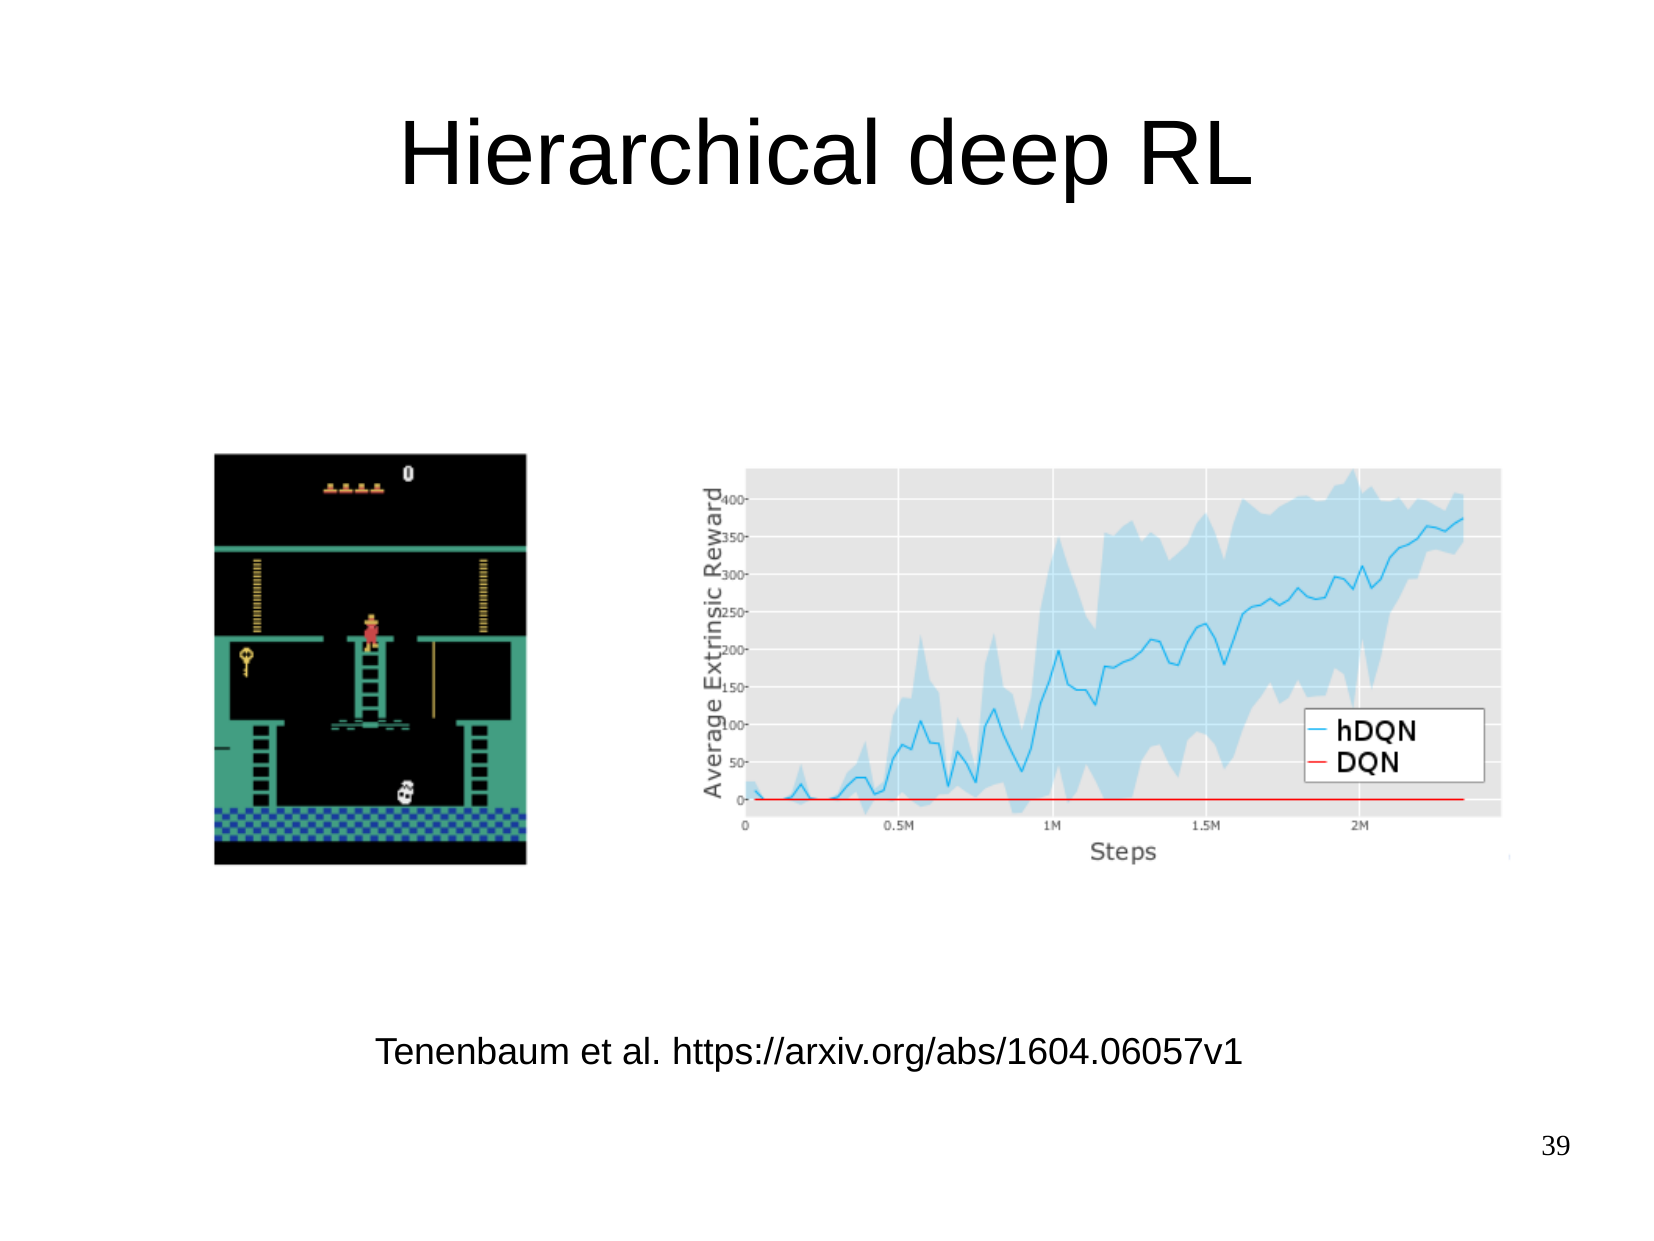

# Hierarchical deep RL
Tenenbaum et al. https://arxiv.org/abs/1604.06057v1
39